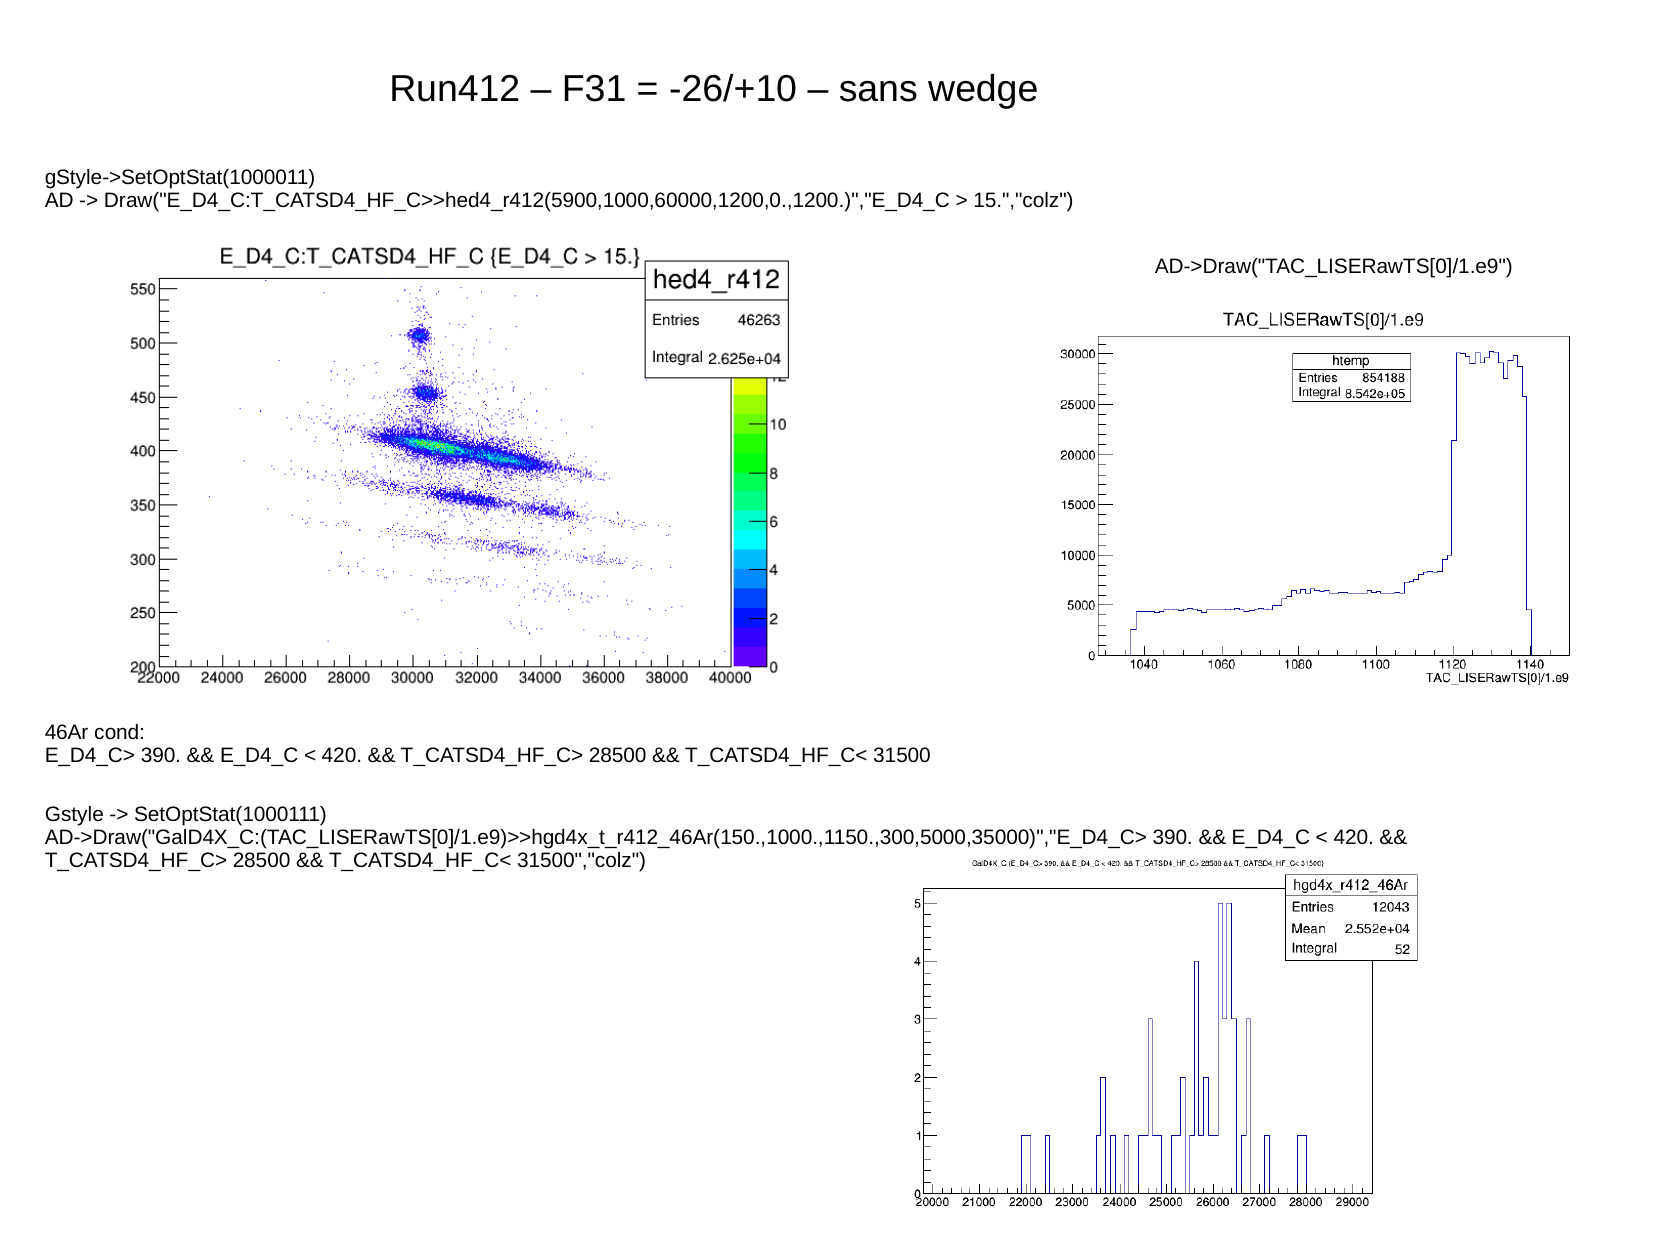

Run412 – F31 = -26/+10 – sans wedge
gStyle->SetOptStat(1000011)
AD -> Draw("E_D4_C:T_CATSD4_HF_C>>hed4_r412(5900,1000,60000,1200,0.,1200.)","E_D4_C > 15.","colz")
AD->Draw("TAC_LISERawTS[0]/1.e9")
46Ar cond:
E_D4_C> 390. && E_D4_C < 420. && T_CATSD4_HF_C> 28500 && T_CATSD4_HF_C< 31500
Gstyle -> SetOptStat(1000111)
AD->Draw("GalD4X_C:(TAC_LISERawTS[0]/1.e9)>>hgd4x_t_r412_46Ar(150.,1000.,1150.,300,5000,35000)","E_D4_C> 390. && E_D4_C < 420. && T_CATSD4_HF_C> 28500 && T_CATSD4_HF_C< 31500","colz")